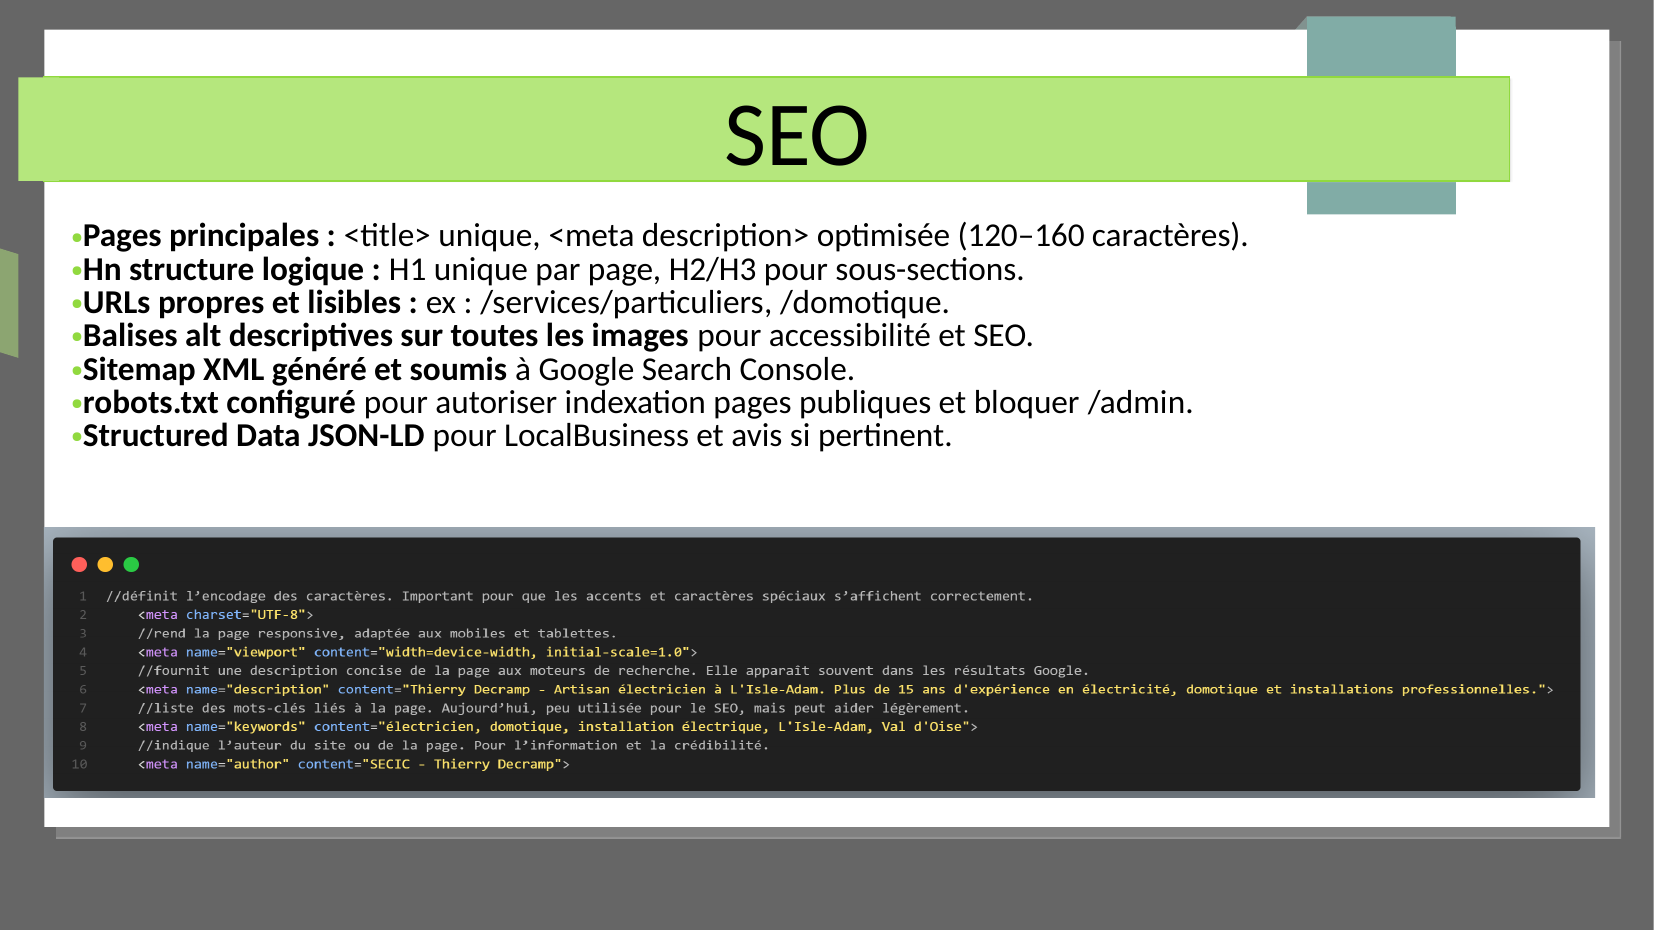

# SEO
Pages principales : <title> unique, <meta description> optimisée (120–160 caractères).
Hn structure logique : H1 unique par page, H2/H3 pour sous-sections.
URLs propres et lisibles : ex : /services/particuliers, /domotique.
Balises alt descriptives sur toutes les images pour accessibilité et SEO.
Sitemap XML généré et soumis à Google Search Console.
robots.txt configuré pour autoriser indexation pages publiques et bloquer /admin.
Structured Data JSON-LD pour LocalBusiness et avis si pertinent.